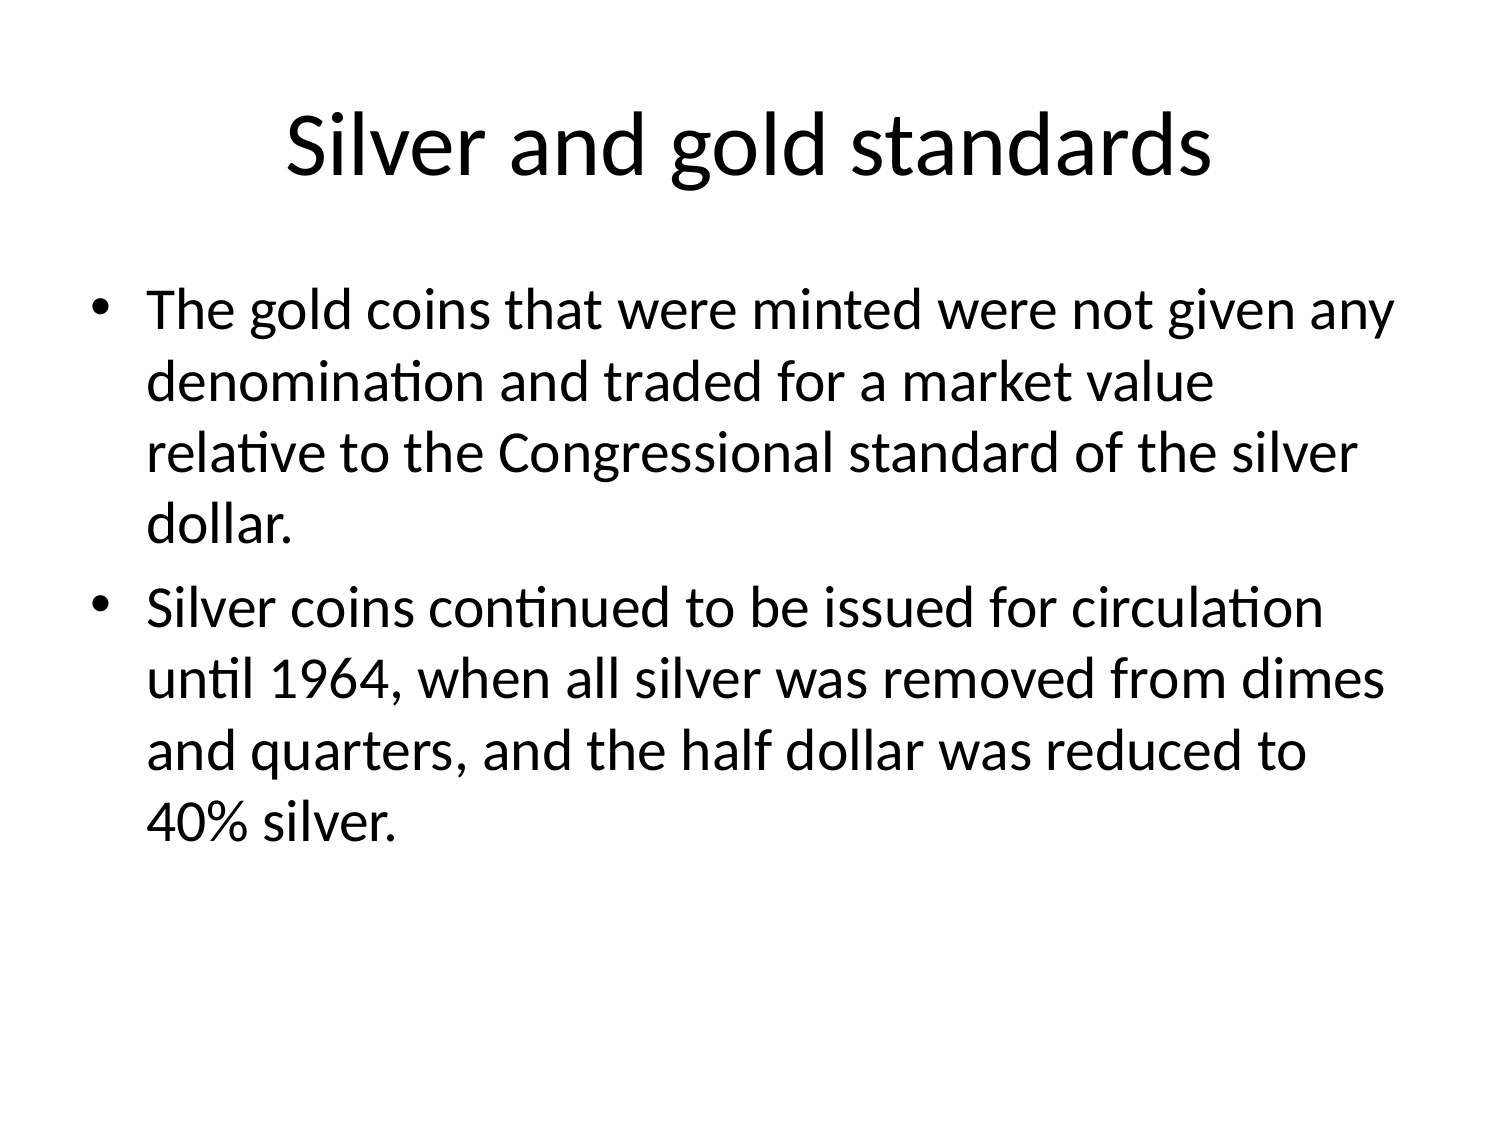

# Silver and gold standards
The gold coins that were minted were not given any denomination and traded for a market value relative to the Congressional standard of the silver dollar.
Silver coins continued to be issued for circulation until 1964, when all silver was removed from dimes and quarters, and the half dollar was reduced to 40% silver.